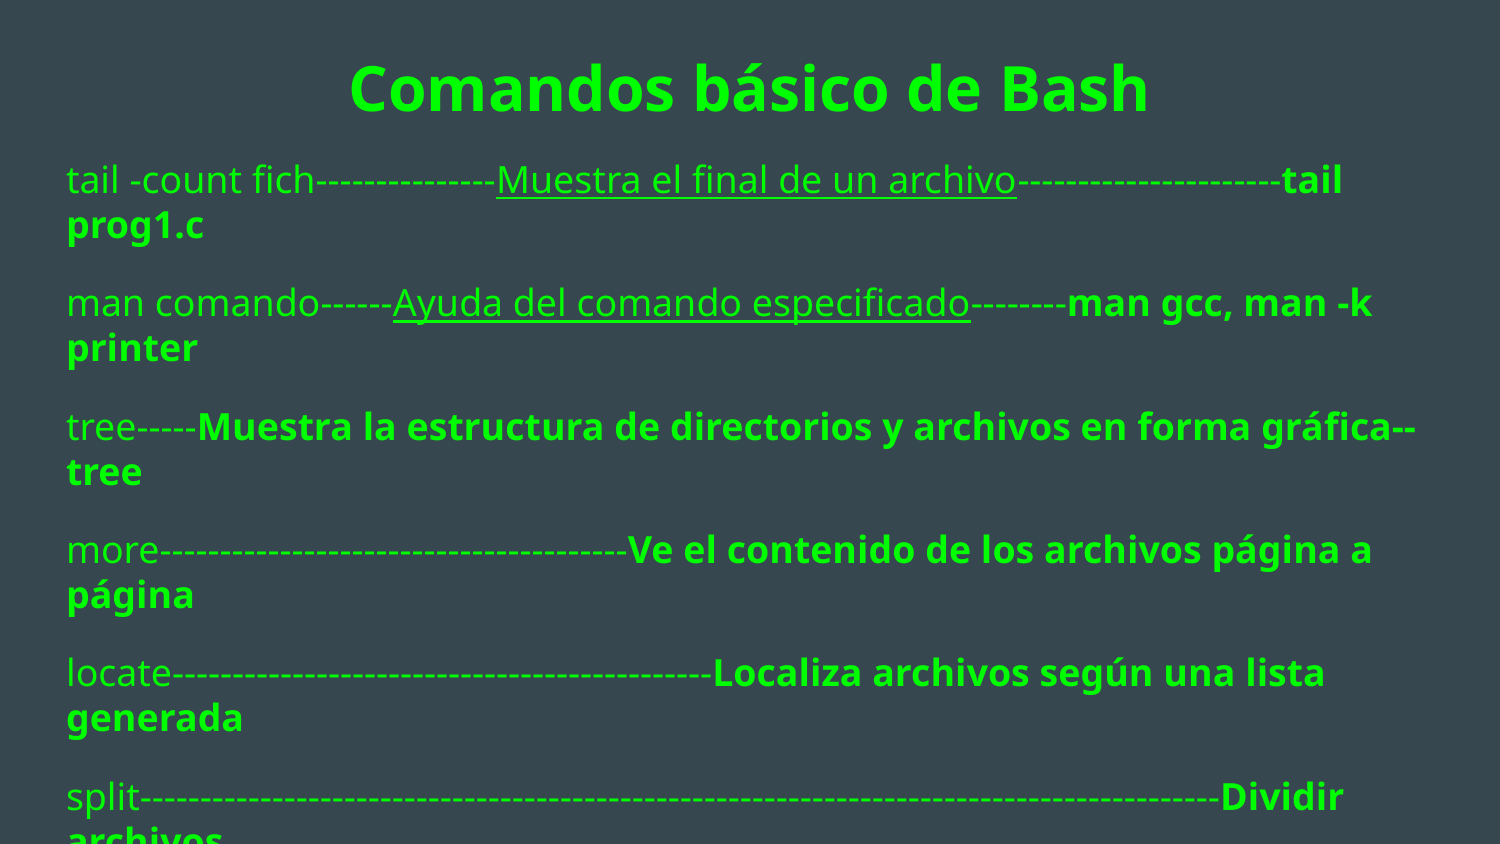

# Comandos básico de Bash
tail -count fich---------------Muestra el final de un archivo----------------------tail prog1.c
man comando------Ayuda del comando especificado--------man gcc, man -k printer
tree-----Muestra la estructura de directorios y archivos en forma gráfica--tree
more---------------------------------------Ve el contenido de los archivos página a página
locate---------------------------------------------Localiza archivos según una lista generada
split------------------------------------------------------------------------------------------Dividir archivos
file---------------------------------------------------------------------------Muestra el tipo de archivo
lspci | grep -i vga---------------------------------------Para saber que tipo de gráfica tengo